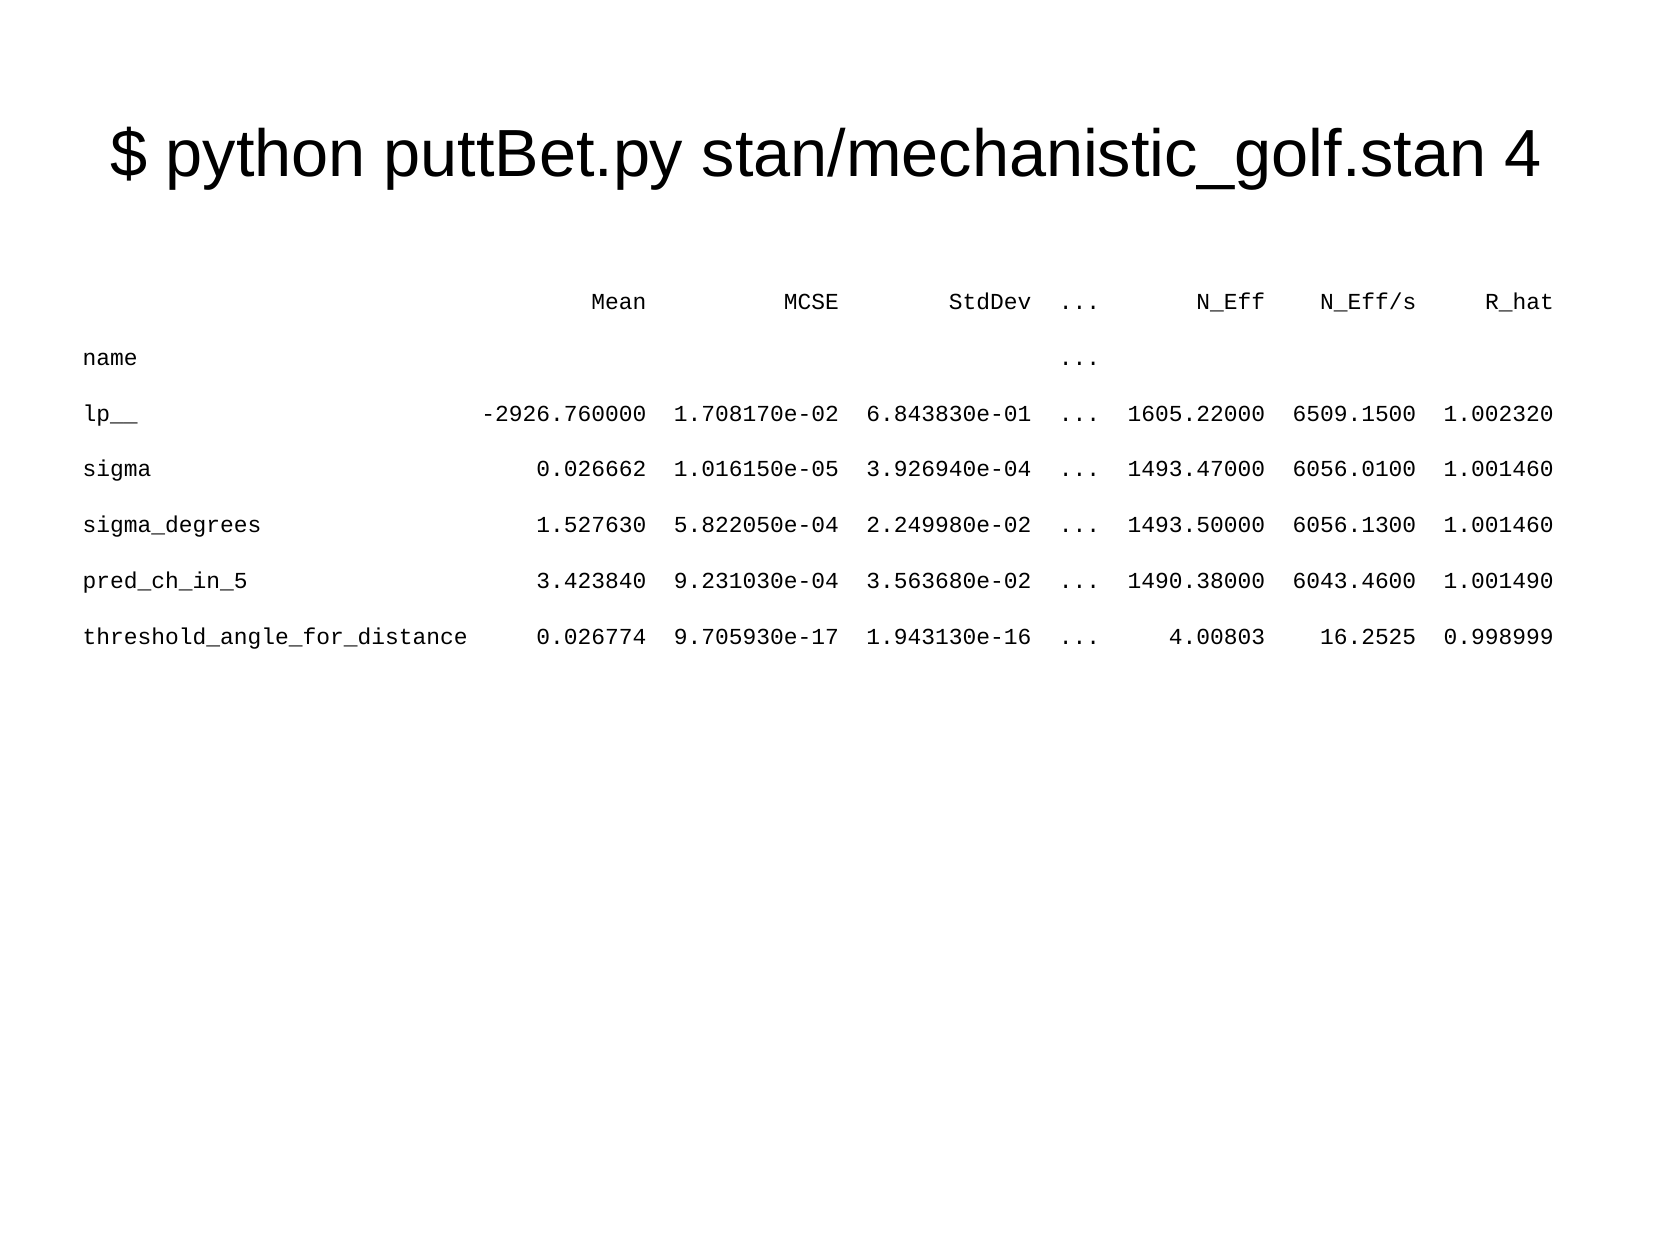

# $ python puttBet.py stan/mechanistic_golf.stan 4
 Mean MCSE StdDev ... N_Eff N_Eff/s R_hat
name ...
lp__ -2926.760000 1.708170e-02 6.843830e-01 ... 1605.22000 6509.1500 1.002320
sigma 0.026662 1.016150e-05 3.926940e-04 ... 1493.47000 6056.0100 1.001460
sigma_degrees 1.527630 5.822050e-04 2.249980e-02 ... 1493.50000 6056.1300 1.001460
pred_ch_in_5 3.423840 9.231030e-04 3.563680e-02 ... 1490.38000 6043.4600 1.001490
threshold_angle_for_distance 0.026774 9.705930e-17 1.943130e-16 ... 4.00803 16.2525 0.998999